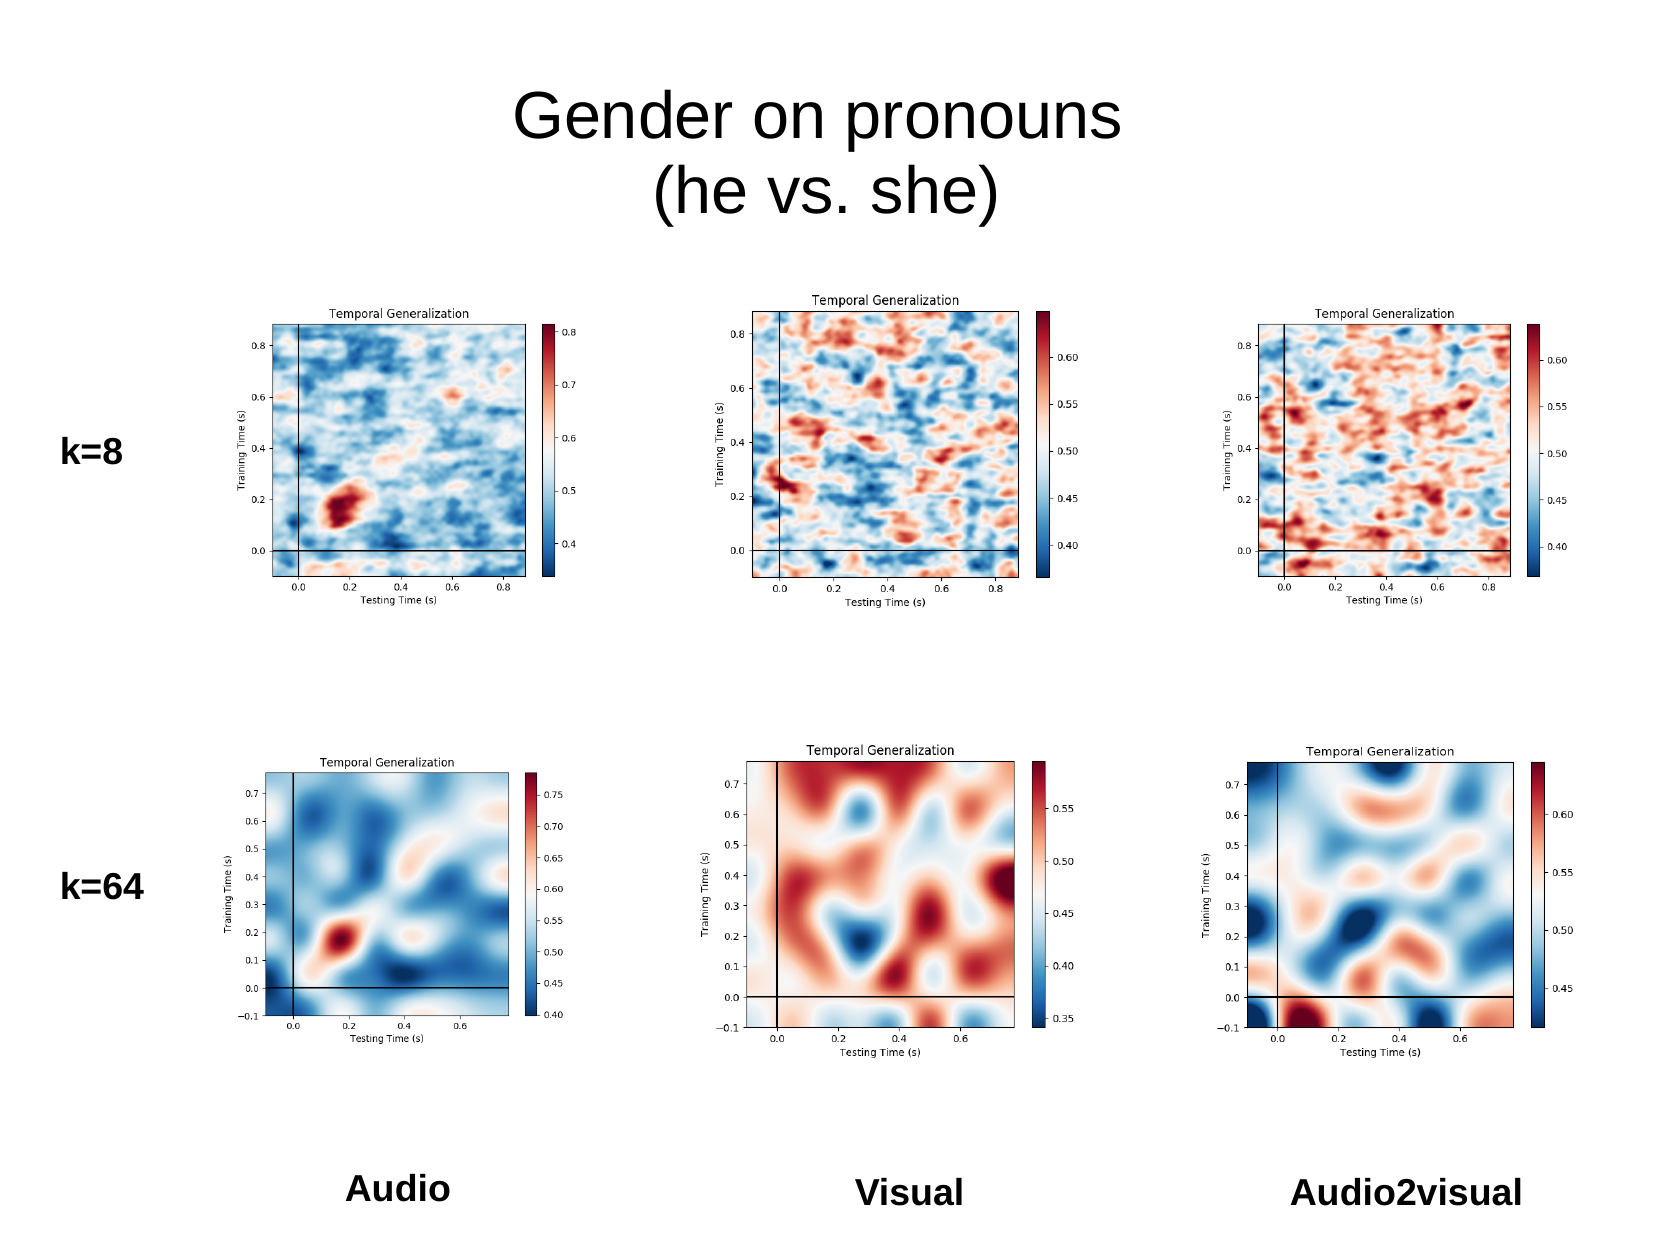

# Gender on pronouns (he vs. she)
k=8
k=64
Audio
Visual
Audio2visual